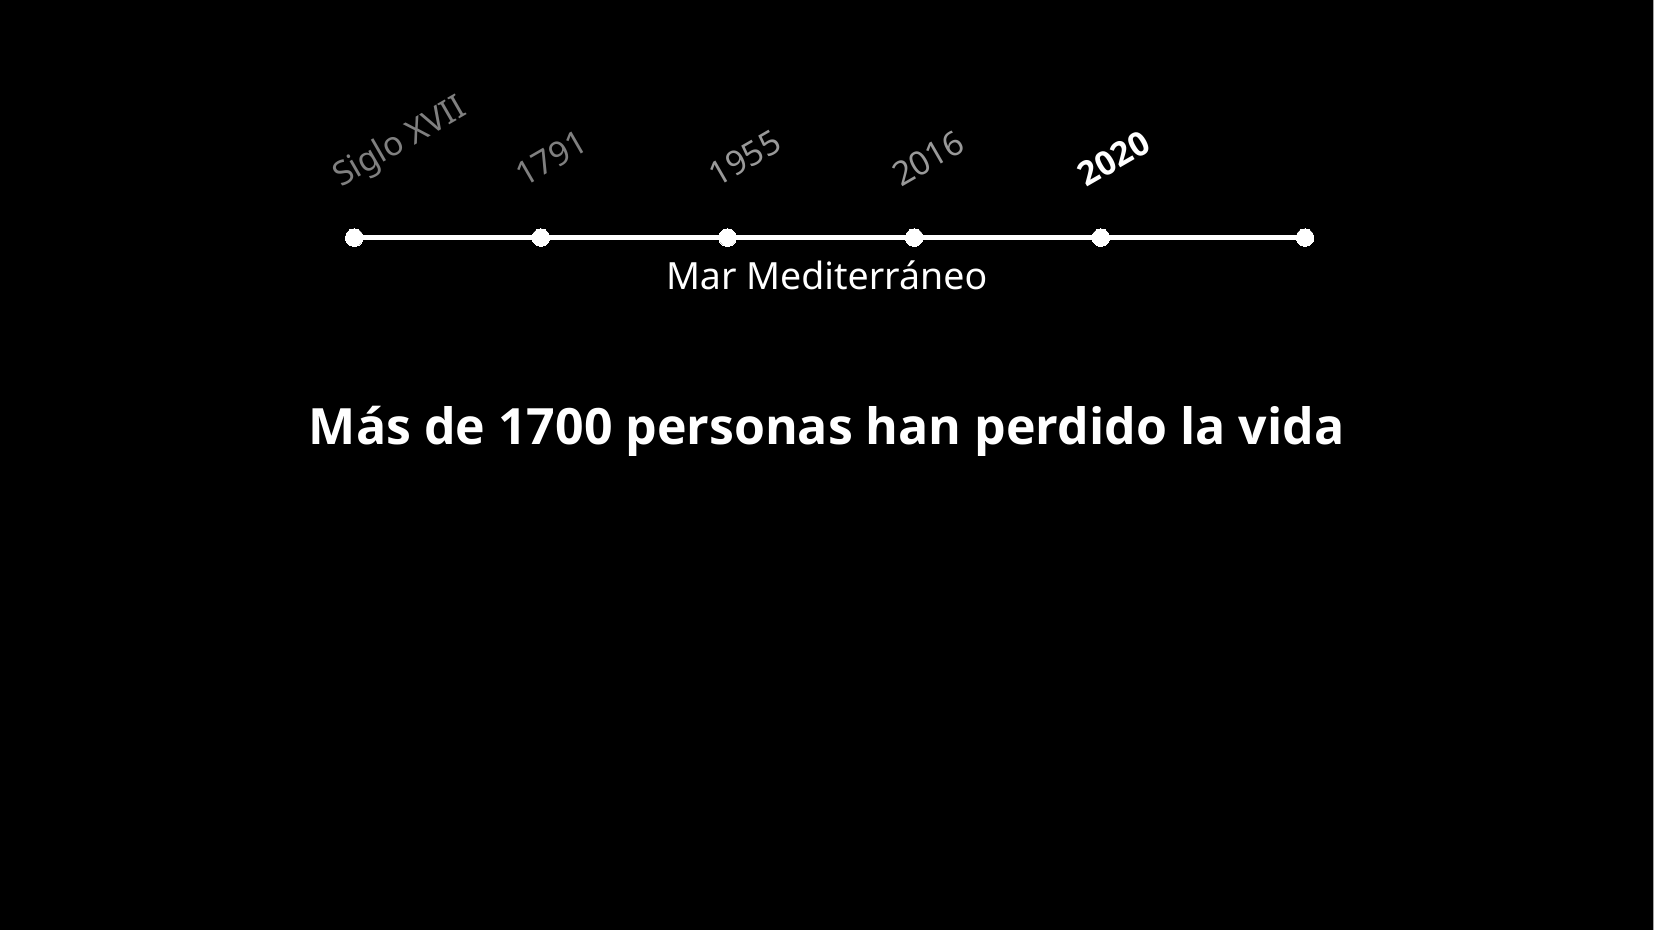

Siglo XVII
1791
1955
2016
2020
Mar Mediterráneo
Más de 1700 personas han perdido la vida